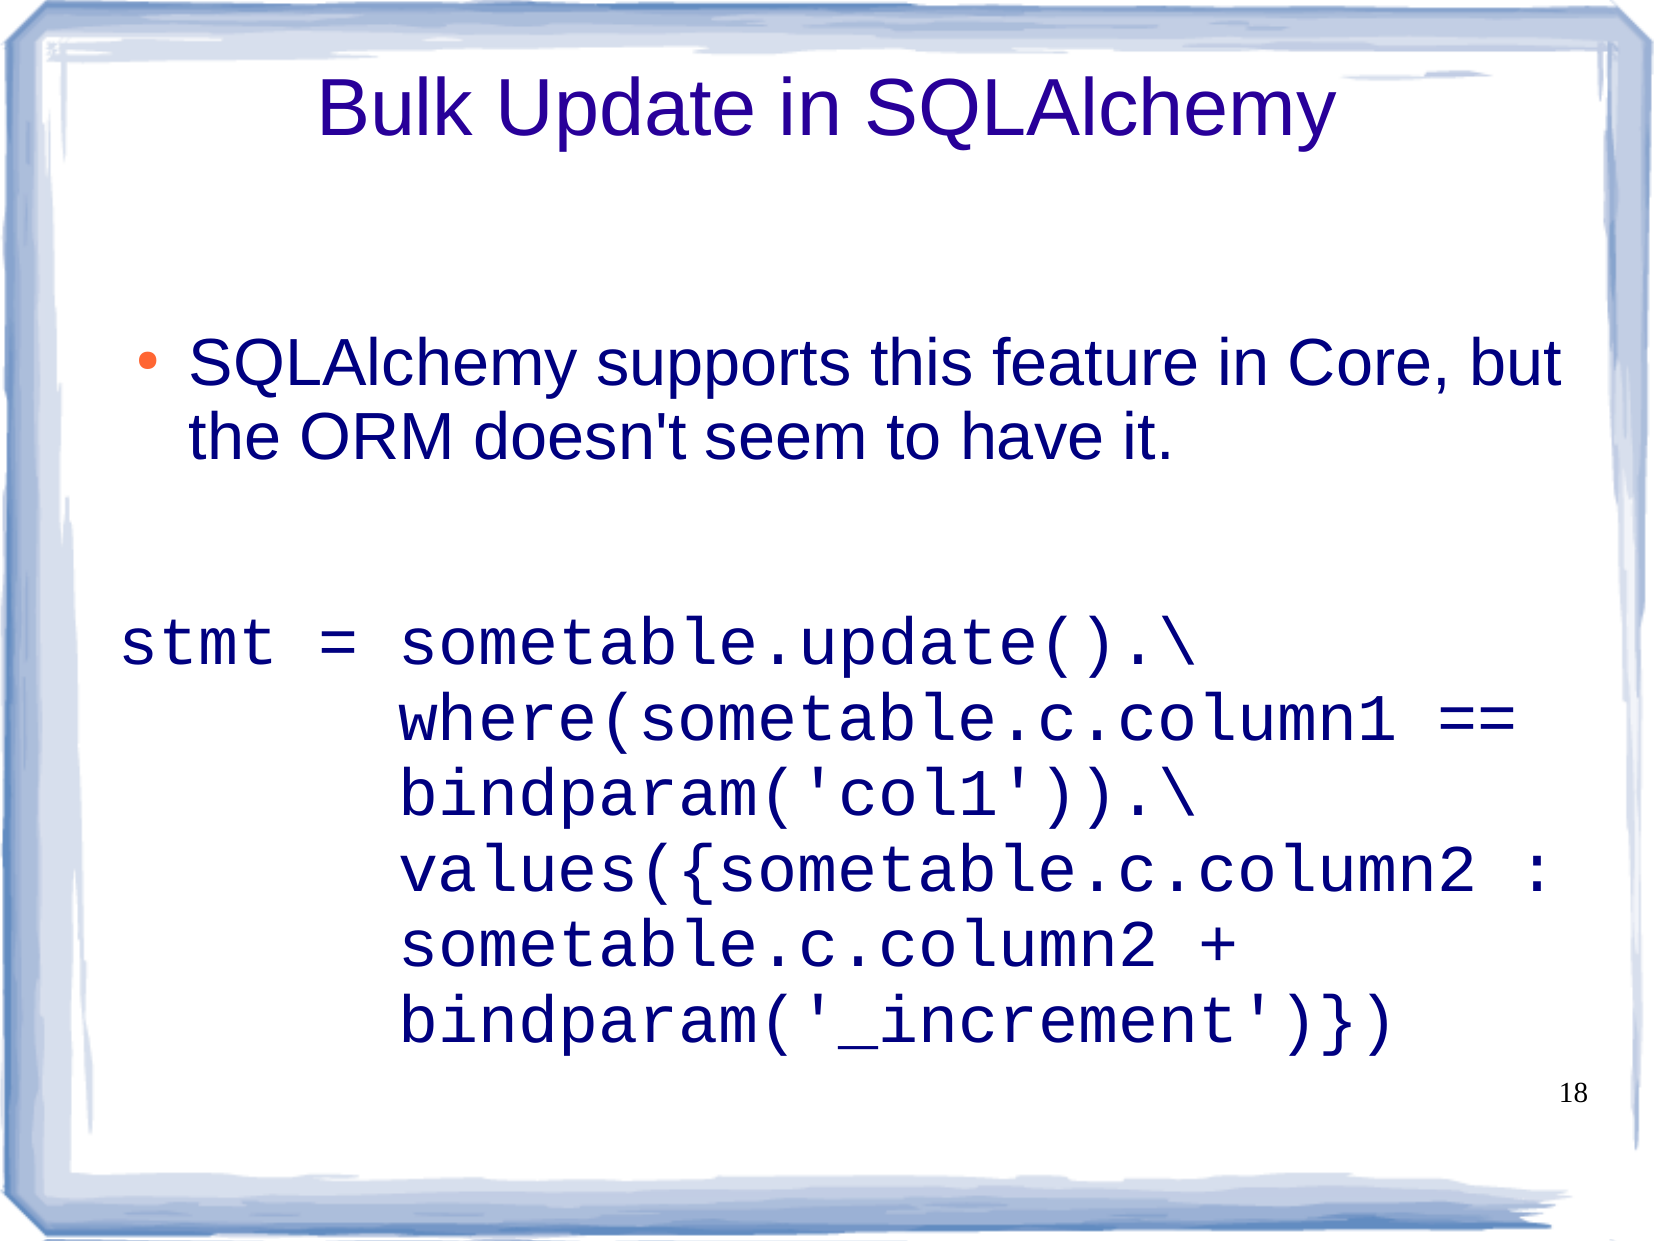

# Bulk Update in SQLAlchemy
SQLAlchemy supports this feature in Core, but the ORM doesn't seem to have it.
stmt = sometable.update().\
 where(sometable.c.column1 == bindparam('col1')).\
 values({sometable.c.column2 : sometable.c.column2 + bindparam('_increment')})
18